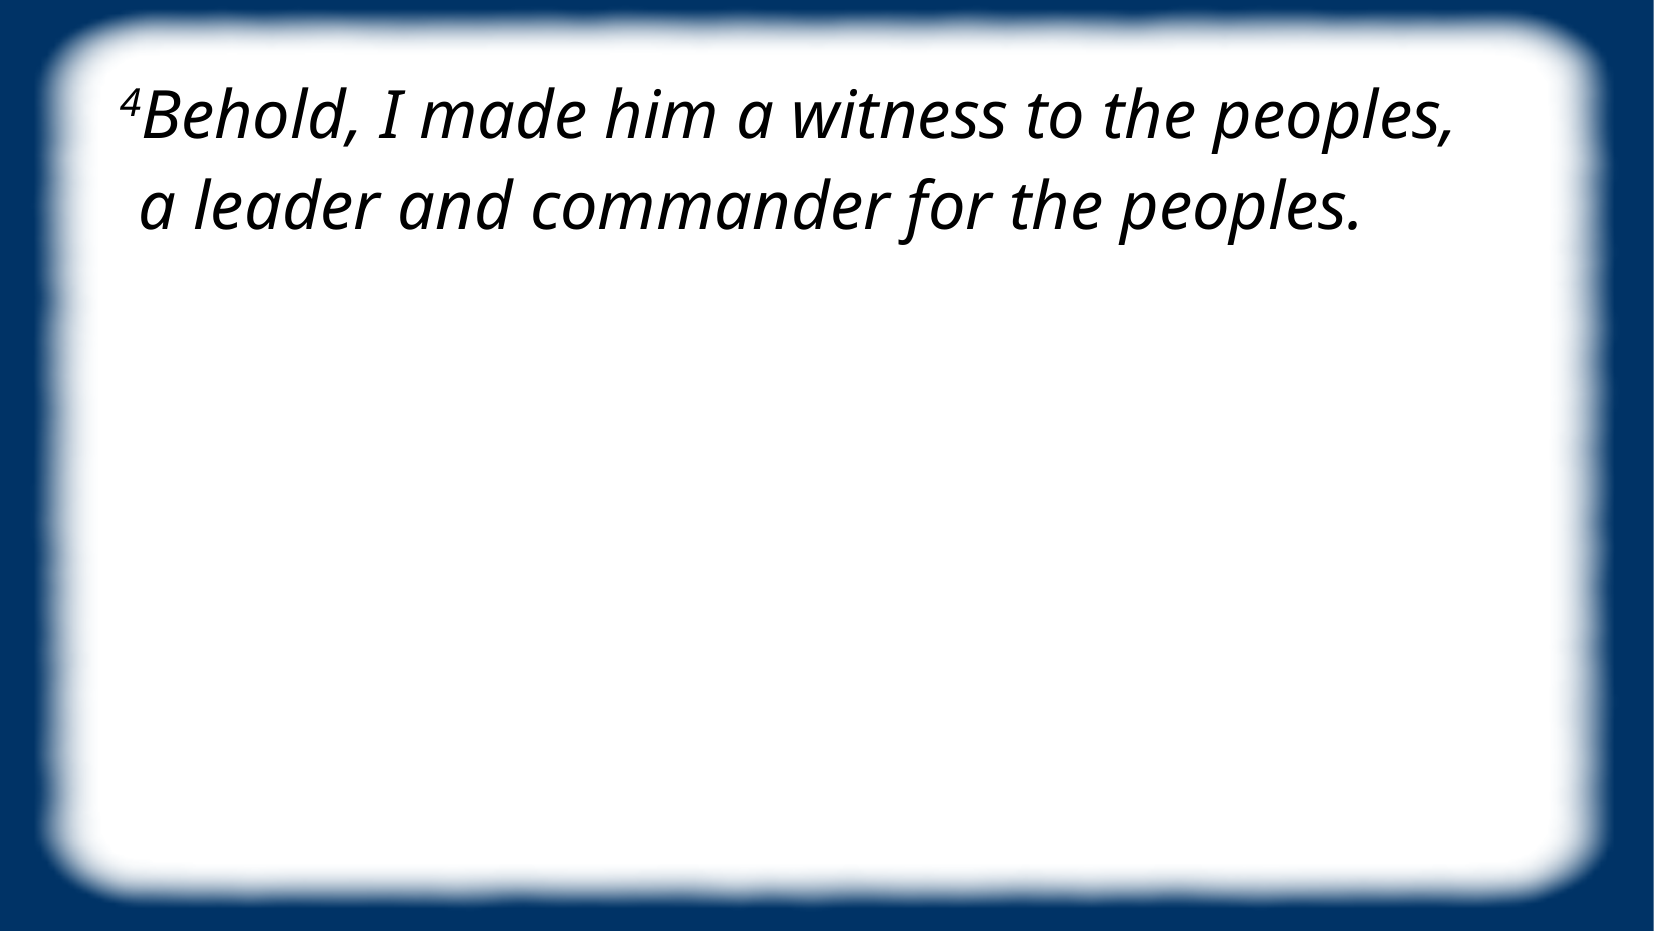

4Behold, I made him a witness to the peoples,
a leader and commander for the peoples.